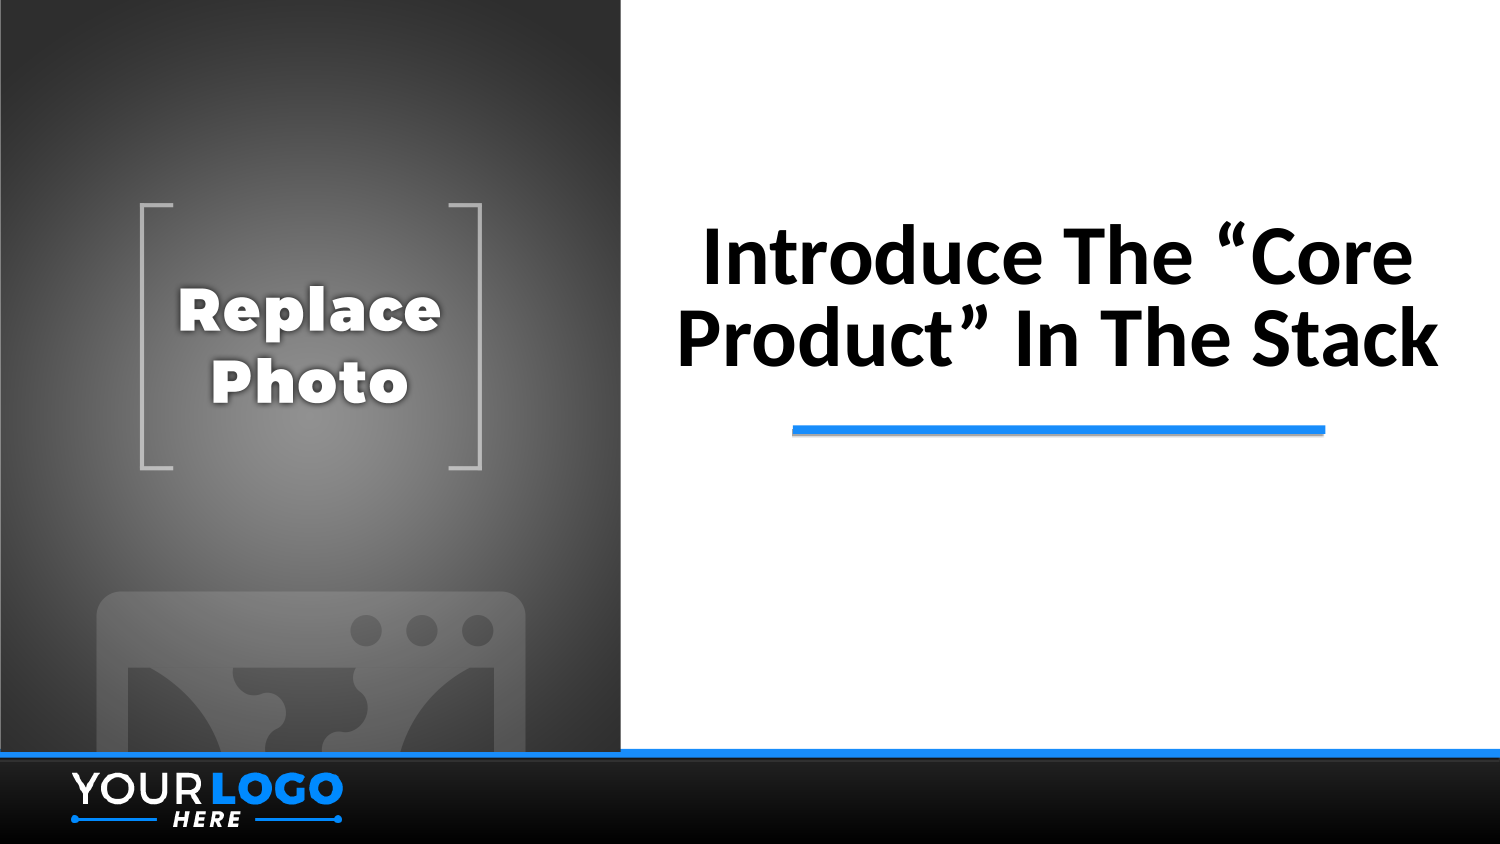

Introduce The “Core Product” In The Stack